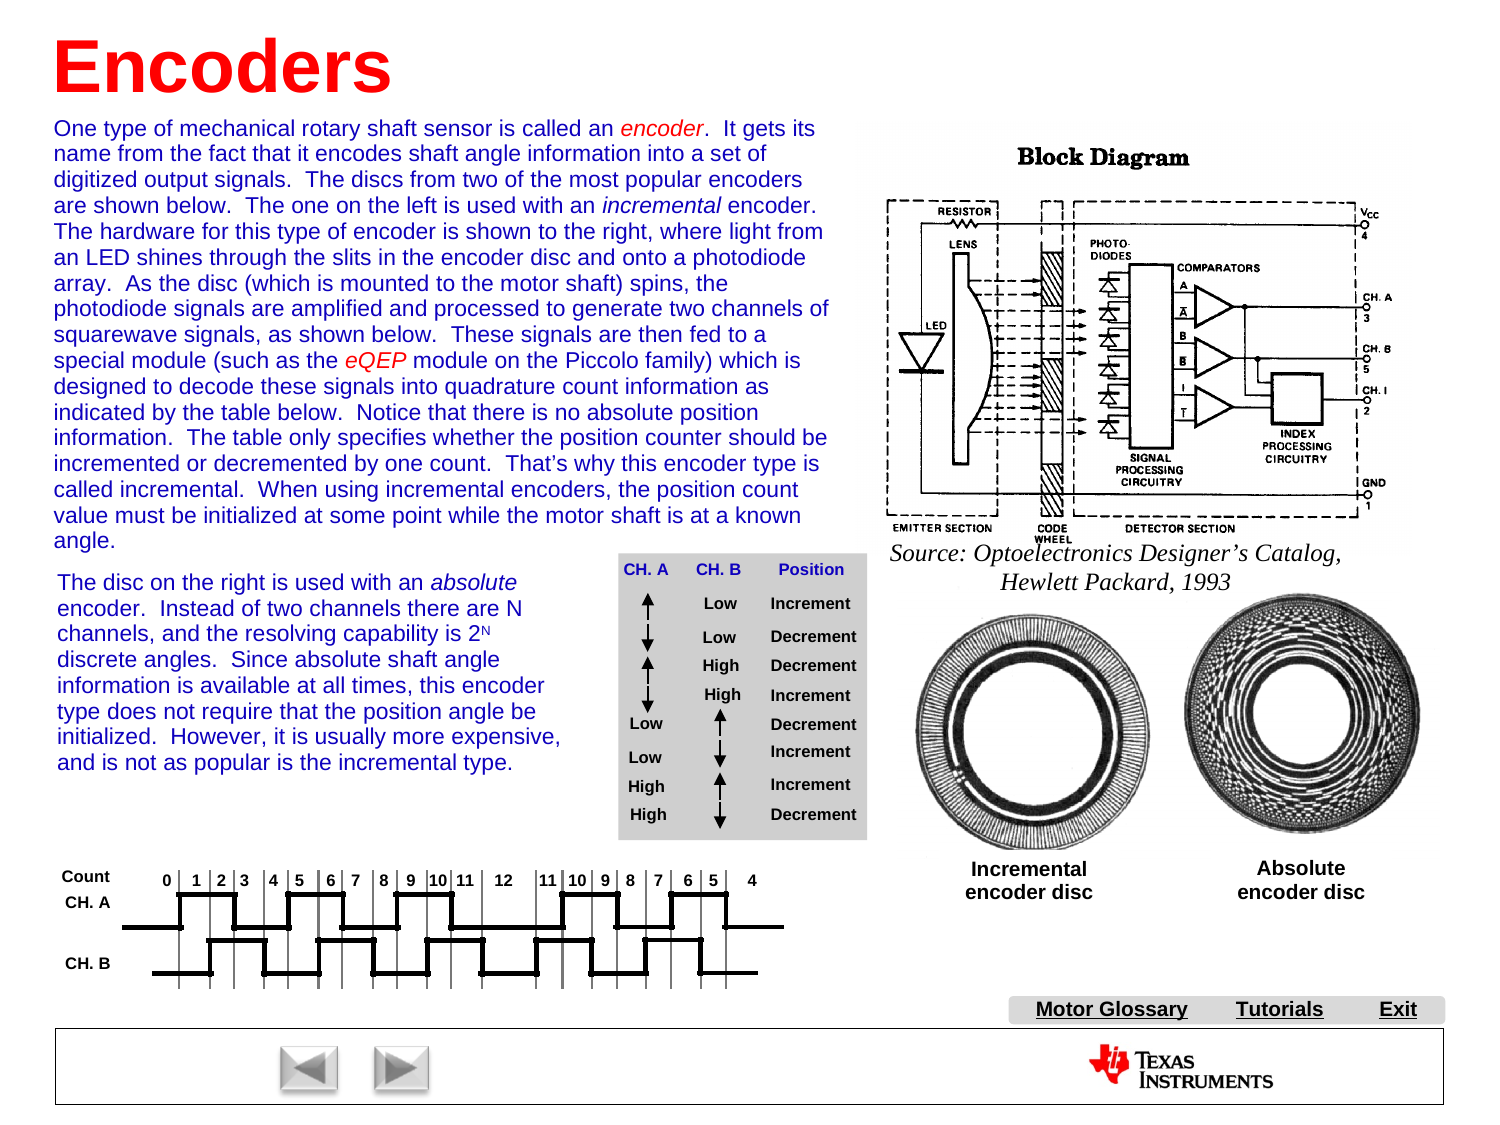

# Encoders
One type of mechanical rotary shaft sensor is called an encoder. It gets its name from the fact that it encodes shaft angle information into a set of digitized output signals. The discs from two of the most popular encoders are shown below. The one on the left is used with an incremental encoder. The hardware for this type of encoder is shown to the right, where light from an LED shines through the slits in the encoder disc and onto a photodiode array. As the disc (which is mounted to the motor shaft) spins, the photodiode signals are amplified and processed to generate two channels of squarewave signals, as shown below. These signals are then fed to a special module (such as the eQEP module on the Piccolo family) which is designed to decode these signals into quadrature count information as indicated by the table below. Notice that there is no absolute position information. The table only specifies whether the position counter should be incremented or decremented by one count. That’s why this encoder type is called incremental. When using incremental encoders, the position count value must be initialized at some point while the motor shaft is at a known angle.
Source: Optoelectronics Designer’s Catalog,
Hewlett Packard, 1993
CH. A
CH. B
Position
The disc on the right is used with an absolute encoder. Instead of two channels there are N channels, and the resolving capability is 2N discrete angles. Since absolute shaft angle information is available at all times, this encoder type does not require that the position angle be initialized. However, it is usually more expensive, and is not as popular is the incremental type.
Low
Increment
Decrement
Low
Decrement
High
High
Increment
Low
Decrement
Increment
Low
Increment
High
Decrement
High
Absolute encoder disc
Incremental encoder disc
Count
1
2
3
4
5
6
7
8
9
10
12
11
10
9
6
5
4
0
11
8
7
CH. A
CH. B